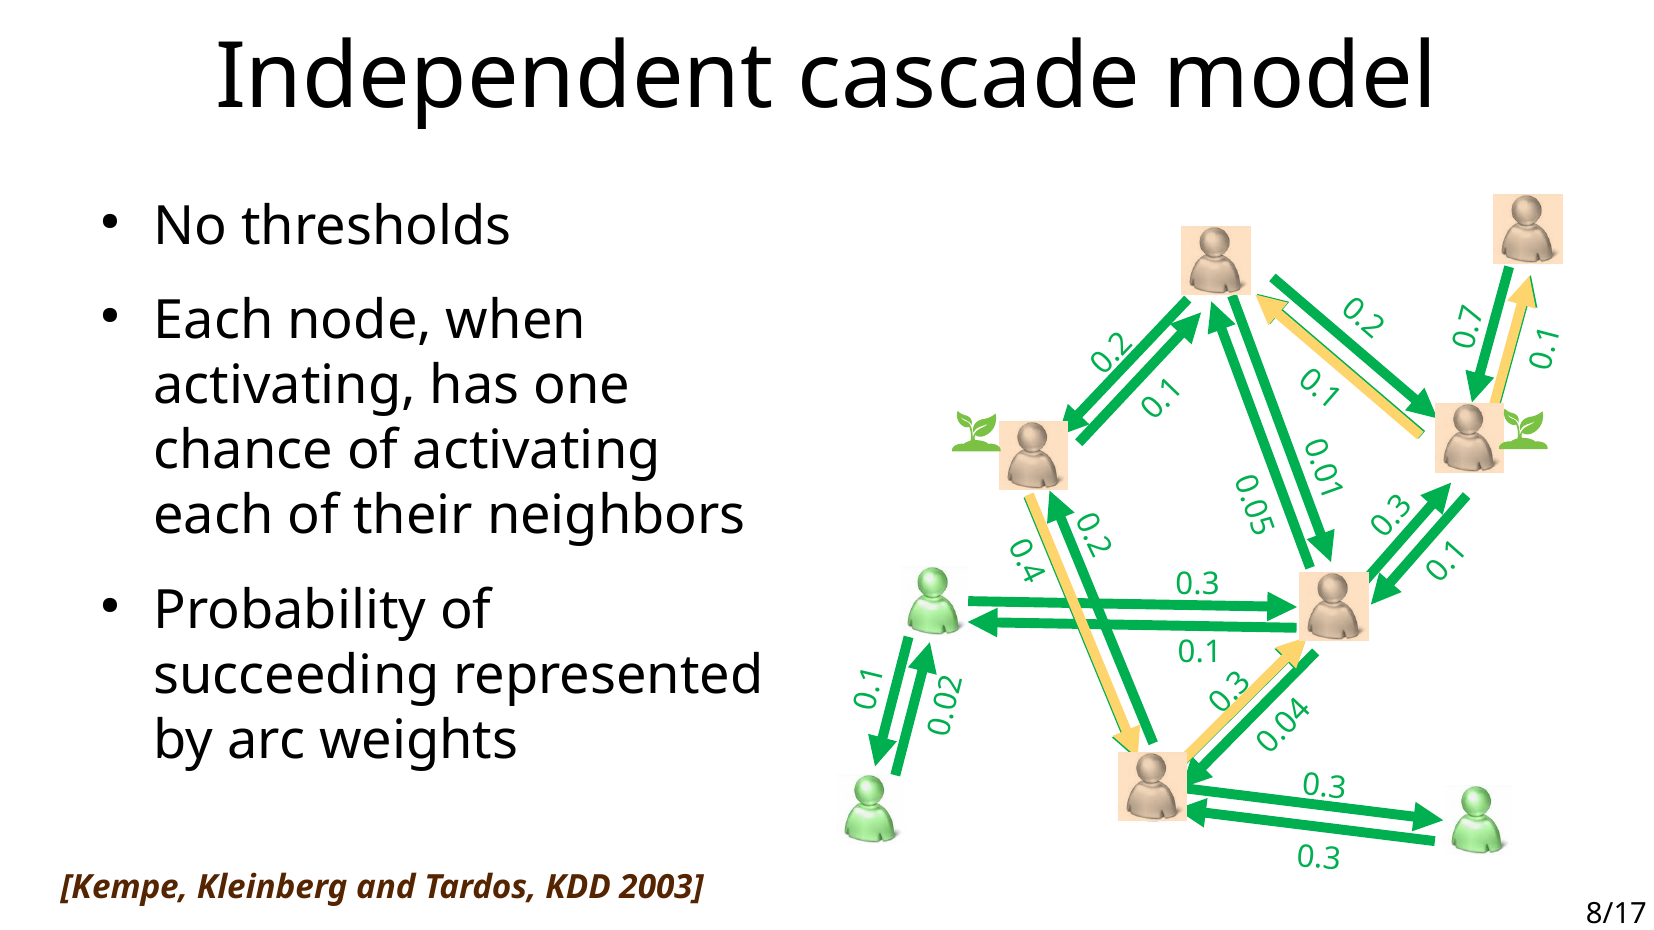

# Independent cascade model
No thresholds
Each node, when activating, has one chance of activating each of their neighbors
Probability of succeeding represented by arc weights
0.2
0.7
0.1
0.2
0.1
0.1
0.01
0.3
0.05
0.2
0.1
0.4
0.3
0.1
0.1
0.3
0.02
0.04
0.3
0.3
[Kempe, Kleinberg and Tardos, KDD 2003]
8